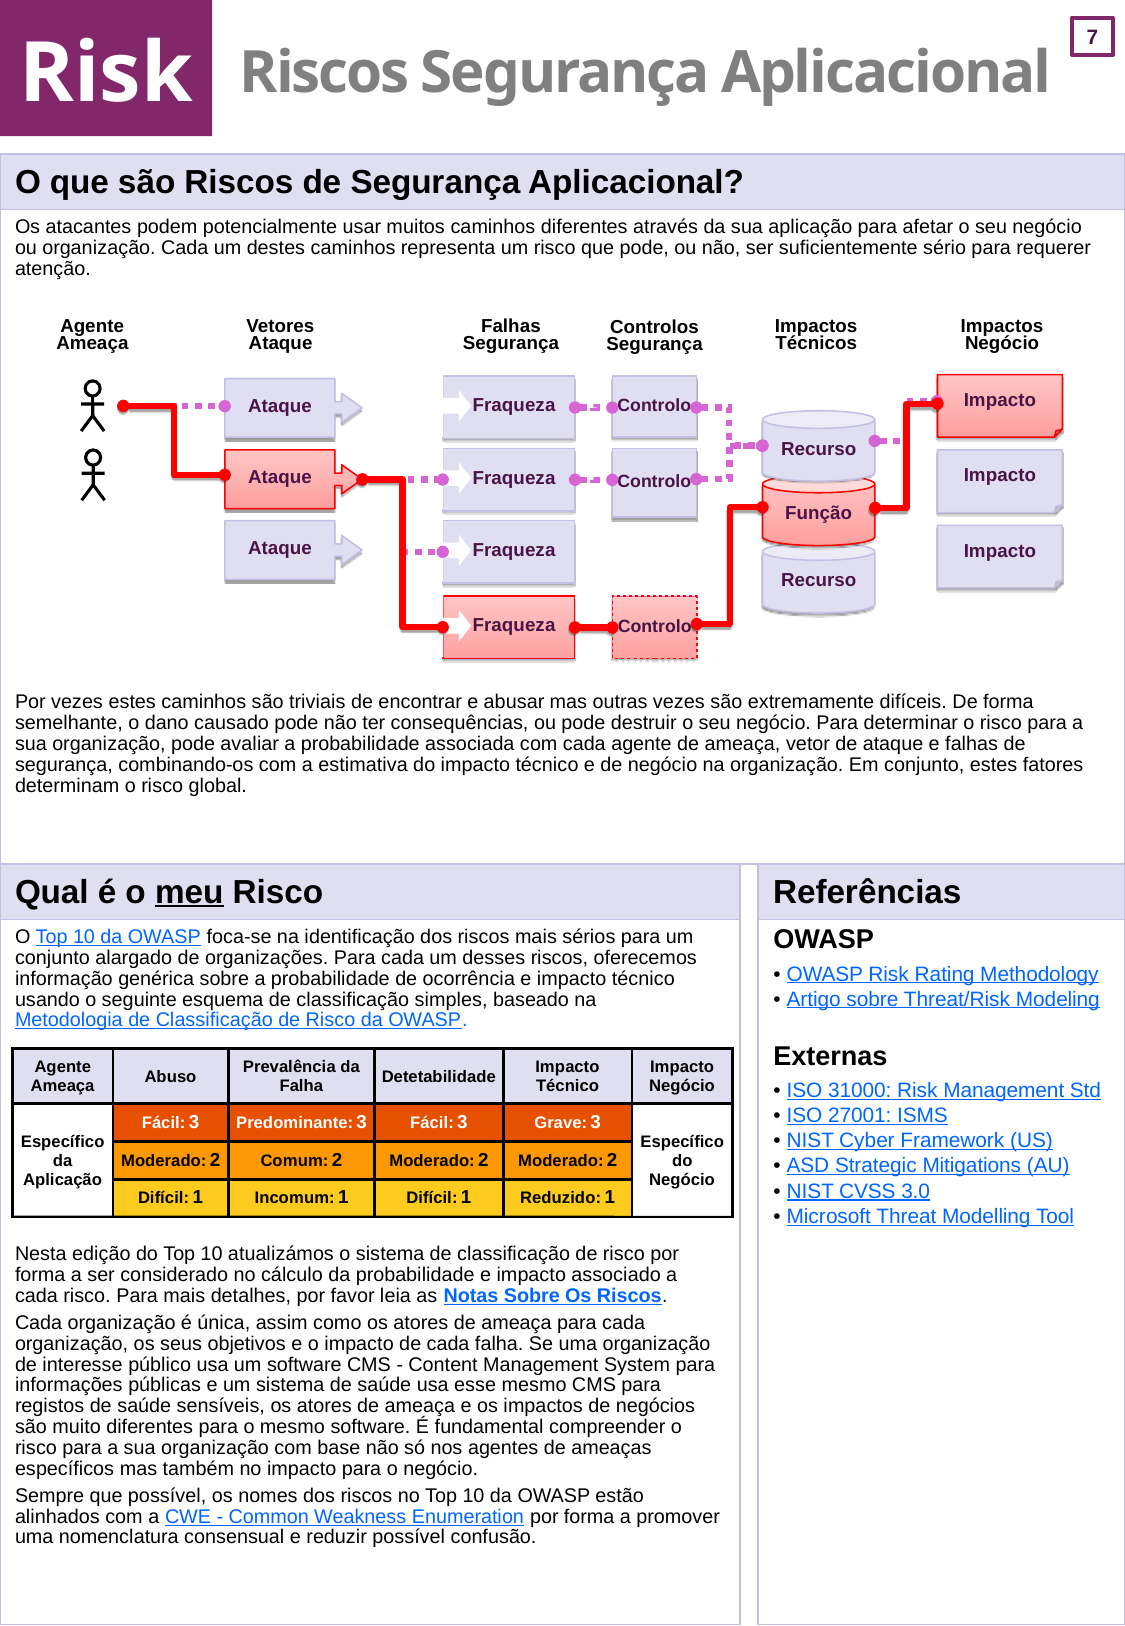

Risk
Riscos Segurança Aplicacional
| O que são Riscos de Segurança Aplicacional? |
| --- |
| Os atacantes podem potencialmente usar muitos caminhos diferentes através da sua aplicação para afetar o seu negócio ou organização. Cada um destes caminhos representa um risco que pode, ou não, ser suficientemente sério para requerer atenção. Por vezes estes caminhos são triviais de encontrar e abusar mas outras vezes são extremamente difíceis. De forma semelhante, o dano causado pode não ter consequências, ou pode destruir o seu negócio. Para determinar o risco para a sua organização, pode avaliar a probabilidade associada com cada agente de ameaça, vetor de ataque e falhas de segurança, combinando-os com a estimativa do impacto técnico e de negócio na organização. Em conjunto, estes fatores determinam o risco global. |
Agente
Ameaça
Vetores
Ataque
Falhas
Segurança
Impactos
Técnicos
Impactos
Negócio
Controlos
Segurança
 Fraqueza
Impacto
Controlo
Ataque
Recurso
 Fraqueza
Controlo
Ataque
Impacto
Função
 Fraqueza
Ataque
Impacto
Recurso
 Fraqueza
Controlo
| Qual é o meu Risco |
| --- |
| O Top 10 da OWASP foca-se na identificação dos riscos mais sérios para um conjunto alargado de organizações. Para cada um desses riscos, oferecemos informação genérica sobre a probabilidade de ocorrência e impacto técnico usando o seguinte esquema de classificação simples, baseado na Metodologia de Classificação de Risco da OWASP. Nesta edição do Top 10 atualizámos o sistema de classificação de risco por forma a ser considerado no cálculo da probabilidade e impacto associado a cada risco. Para mais detalhes, por favor leia as Notas Sobre Os Riscos. Cada organização é única, assim como os atores de ameaça para cada organização, os seus objetivos e o impacto de cada falha. Se uma organização de interesse público usa um software CMS - Content Management System para informações públicas e um sistema de saúde usa esse mesmo CMS para registos de saúde sensíveis, os atores de ameaça e os impactos de negócios são muito diferentes para o mesmo software. É fundamental compreender o risco para a sua organização com base não só nos agentes de ameaças específicos mas também no impacto para o negócio. Sempre que possível, os nomes dos riscos no Top 10 da OWASP estão alinhados com a CWE - Common Weakness Enumeration por forma a promover uma nomenclatura consensual e reduzir possível confusão. |
| Referências |
| --- |
| OWASP OWASP Risk Rating Methodology Artigo sobre Threat/Risk Modeling Externas ISO 31000: Risk Management Std ISO 27001: ISMS NIST Cyber Framework (US) ASD Strategic Mitigations (AU) NIST CVSS 3.0 Microsoft Threat Modelling Tool |
| Agente Ameaça | Abuso | Prevalência da Falha | Detetabilidade | Impacto Técnico | Impacto Negócio |
| --- | --- | --- | --- | --- | --- |
| Específico da Aplicação | Fácil: 3 | Predominante: 3 | Fácil: 3 | Grave: 3 | Específico do Negócio |
| | Moderado: 2 | Comum: 2 | Moderado: 2 | Moderado: 2 | |
| | Difícil: 1 | Incomum: 1 | Difícil: 1 | Reduzido: 1 | |